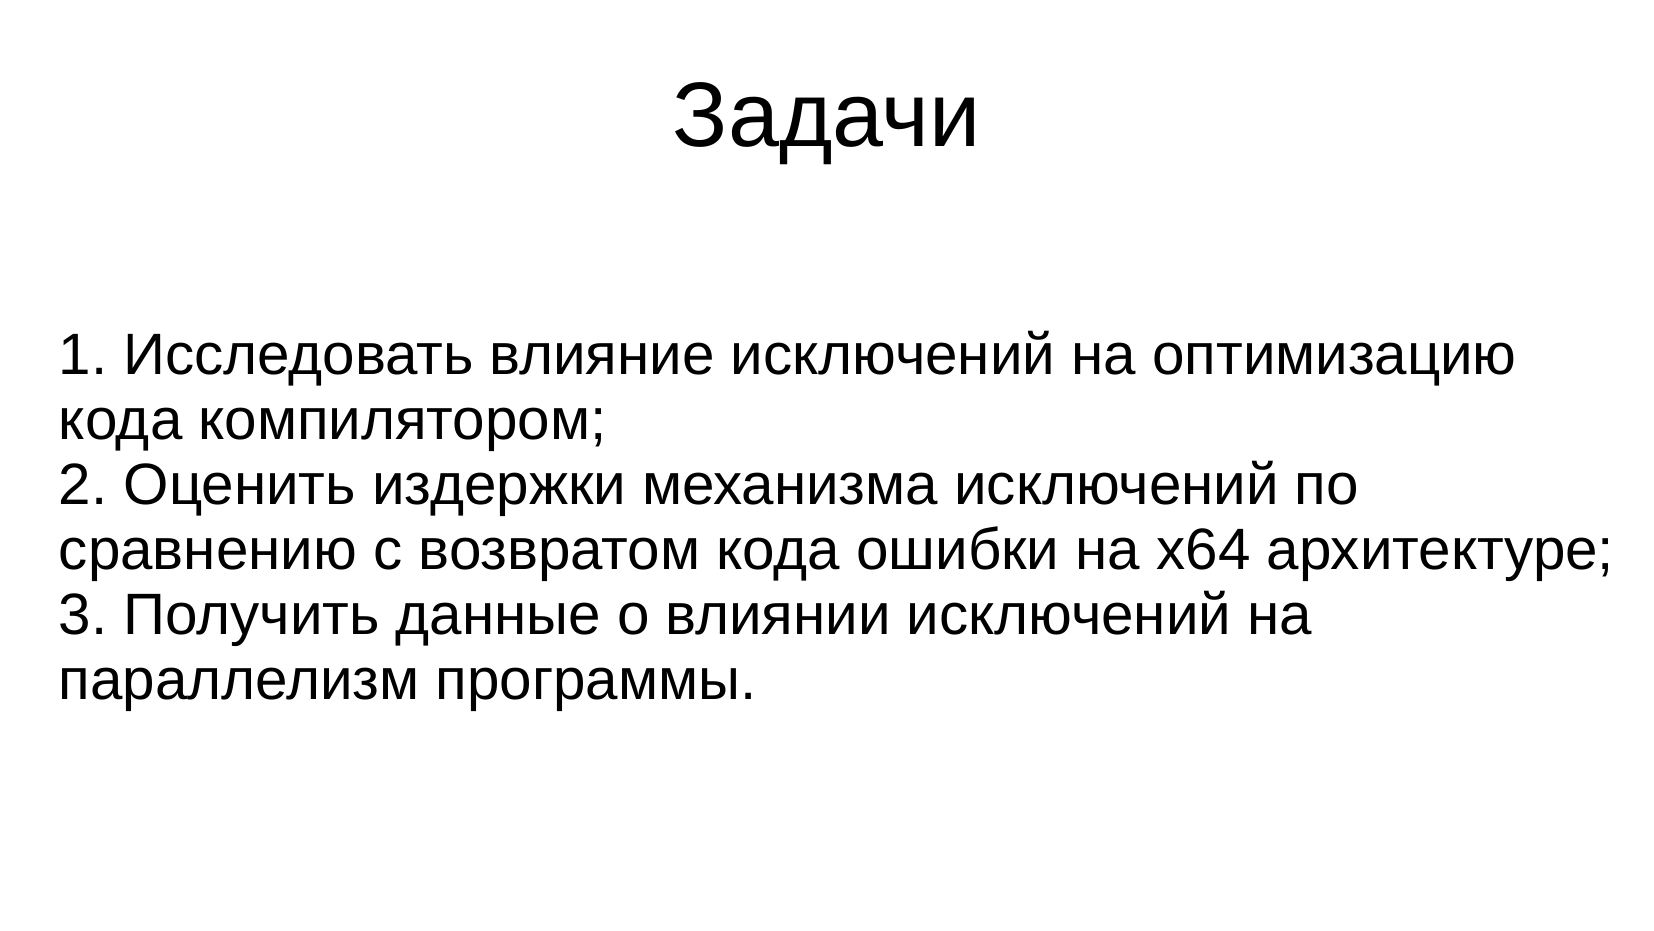

# Задачи
1. Исследовать влияние исключений на оптимизацию кода компилятором;
2. Оценить издержки механизма исключений по сравнению с возвратом кода ошибки на x64 архитектуре;
3. Получить данные о влиянии исключений на параллелизм программы.